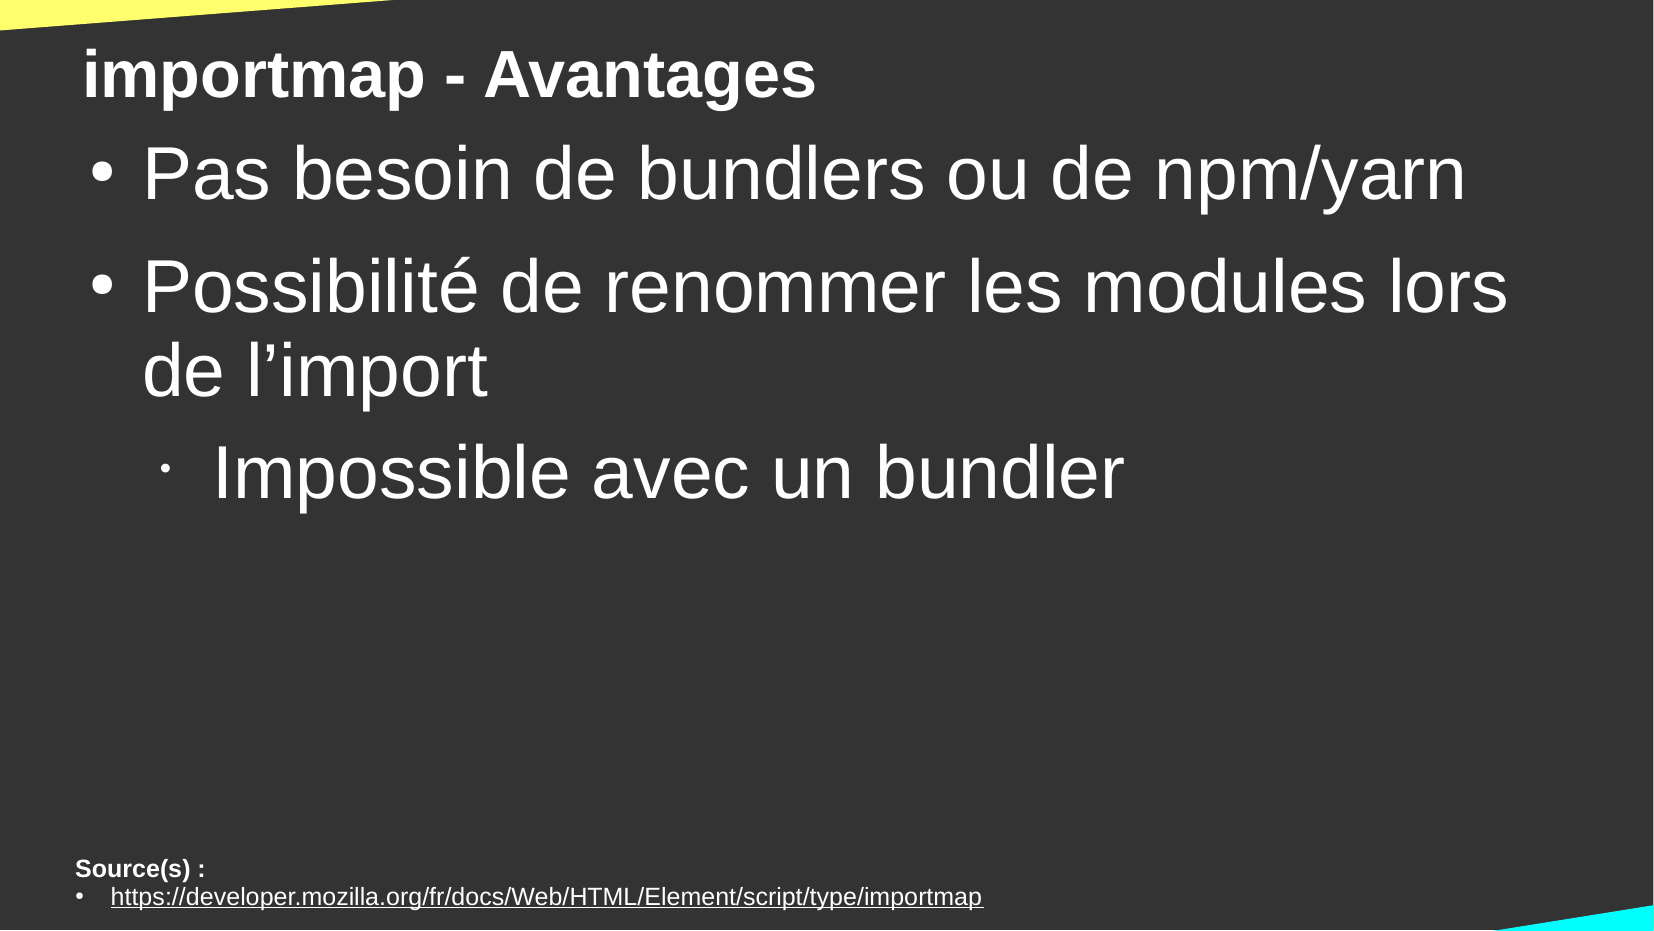

# importmap - Avantages
Pas besoin de bundlers ou de npm/yarn
Possibilité de renommer les modules lors de l’import
Impossible avec un bundler
Source(s) :
https://developer.mozilla.org/fr/docs/Web/HTML/Element/script/type/importmap